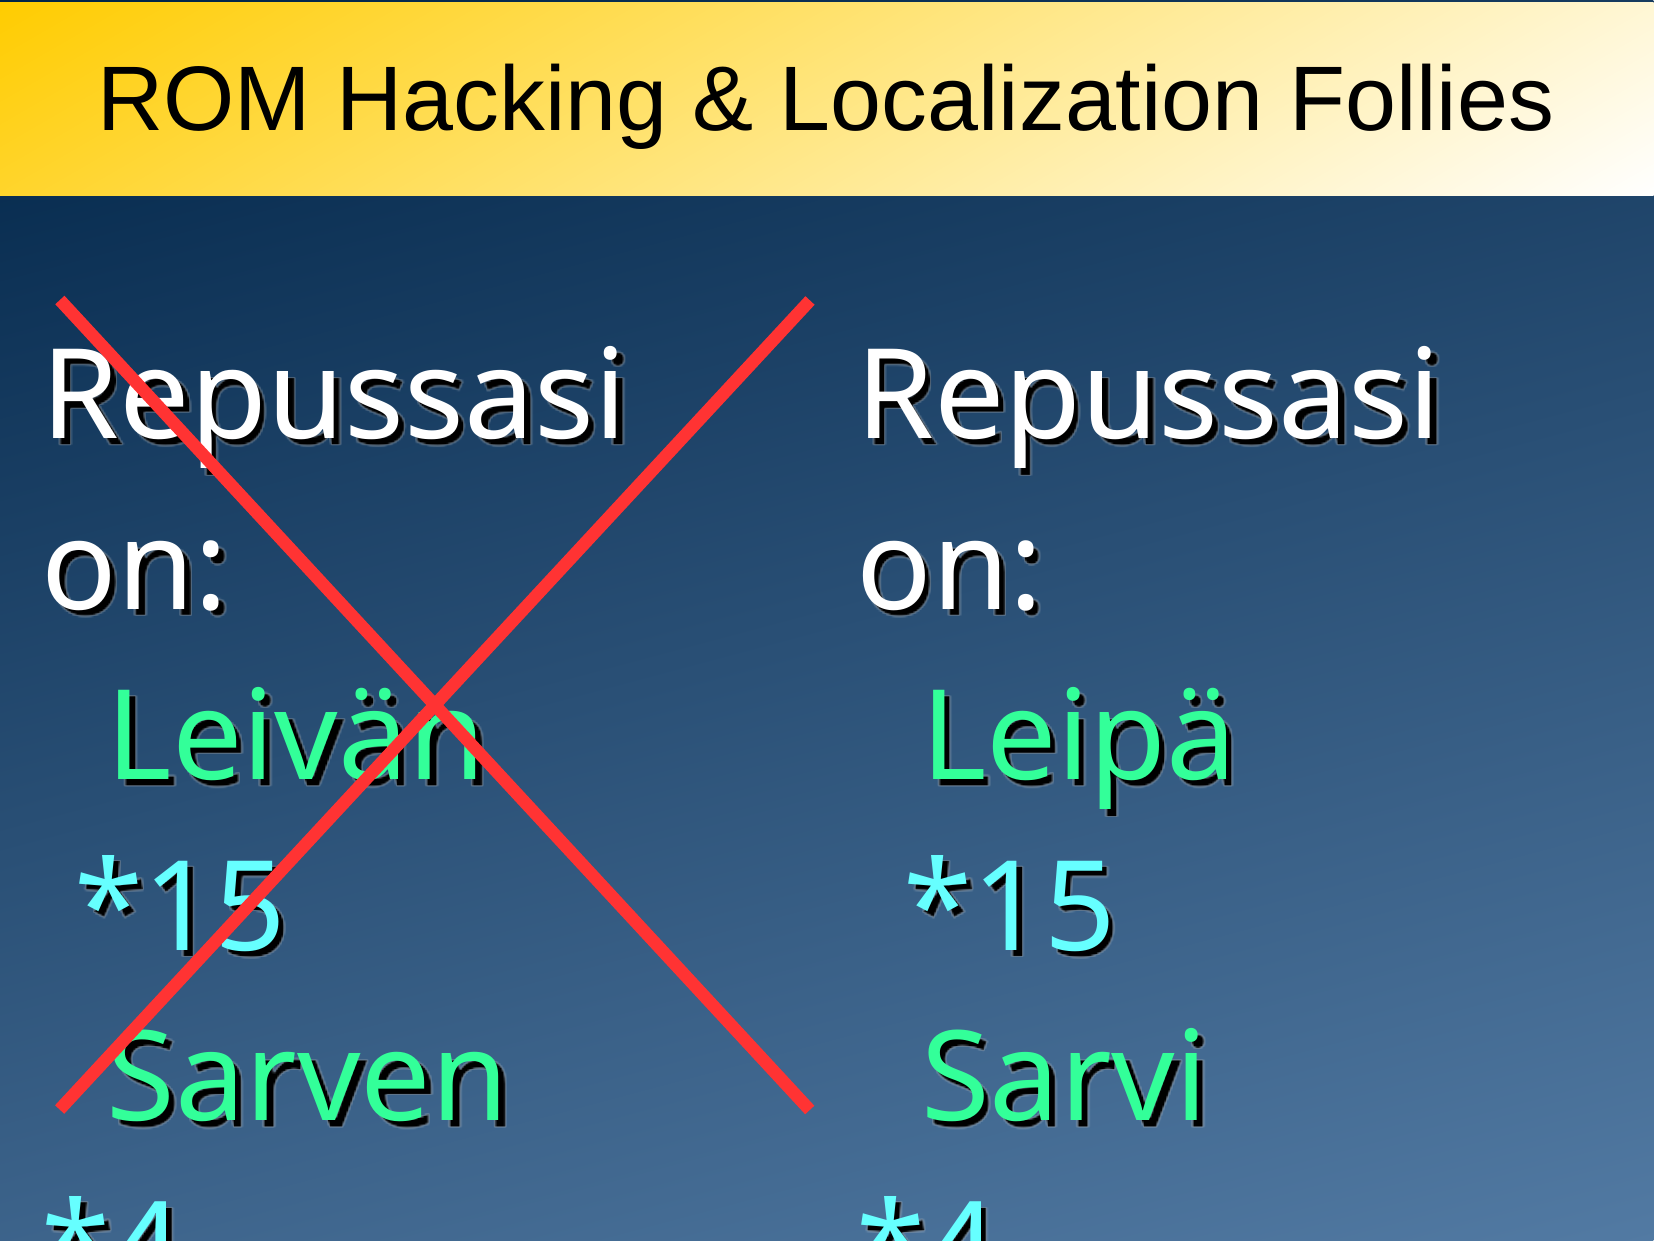

# ROM Hacking & Localization Follies
Repussasi on:
 Leivän *15
 Sarven *4
 Sulan *2
 Mopin *1
 Tähtimiekan *1
 …
Repussasi on:
 Leipä *15
 Sarvi *4
 Sulka *2
 Moppi *1
 Tähtimiekka *1
 …